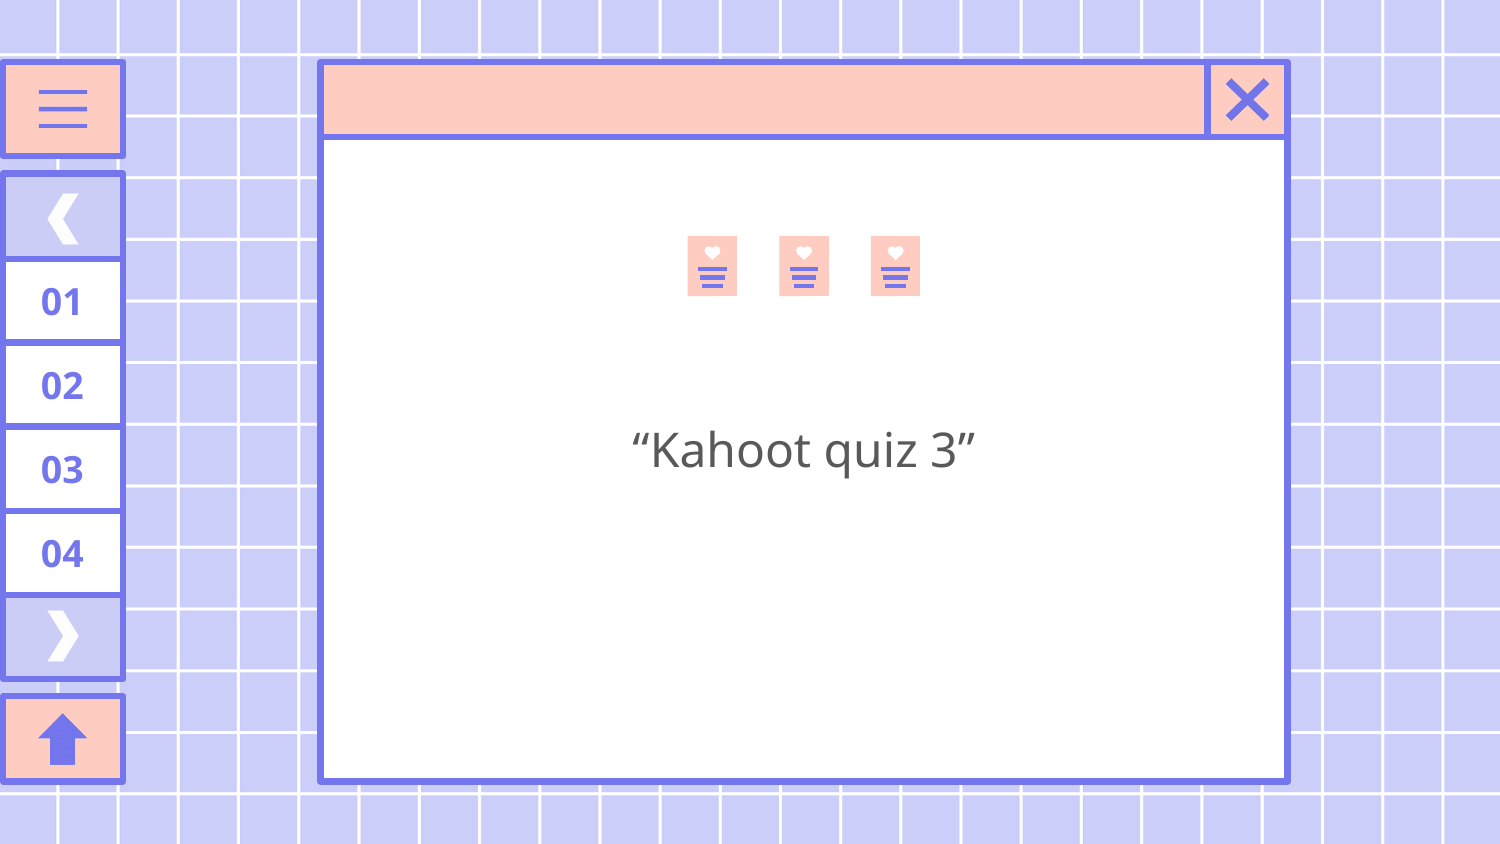

01
# “Kahoot quiz 3”
02
03
04